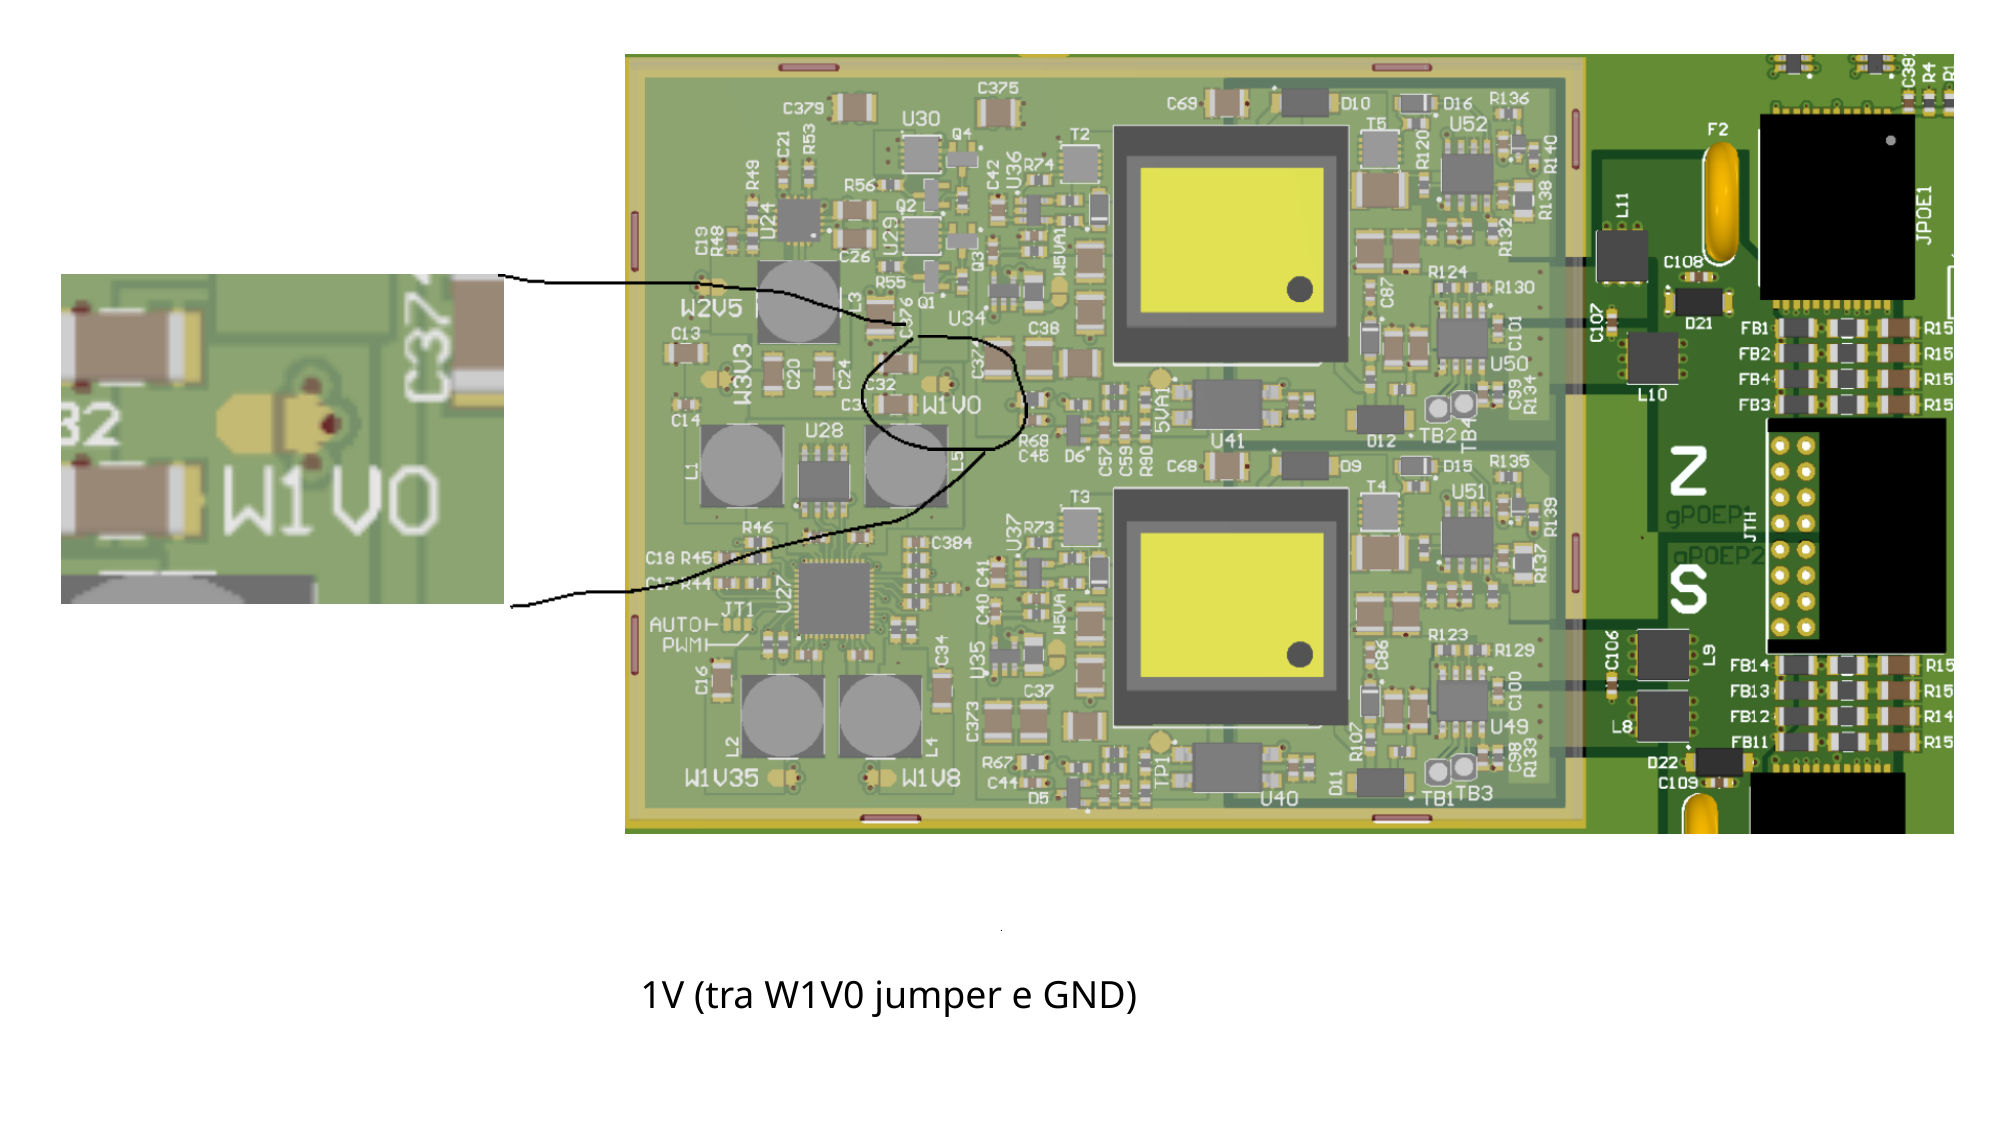

#
1V (tra W1V0 jumper e GND)